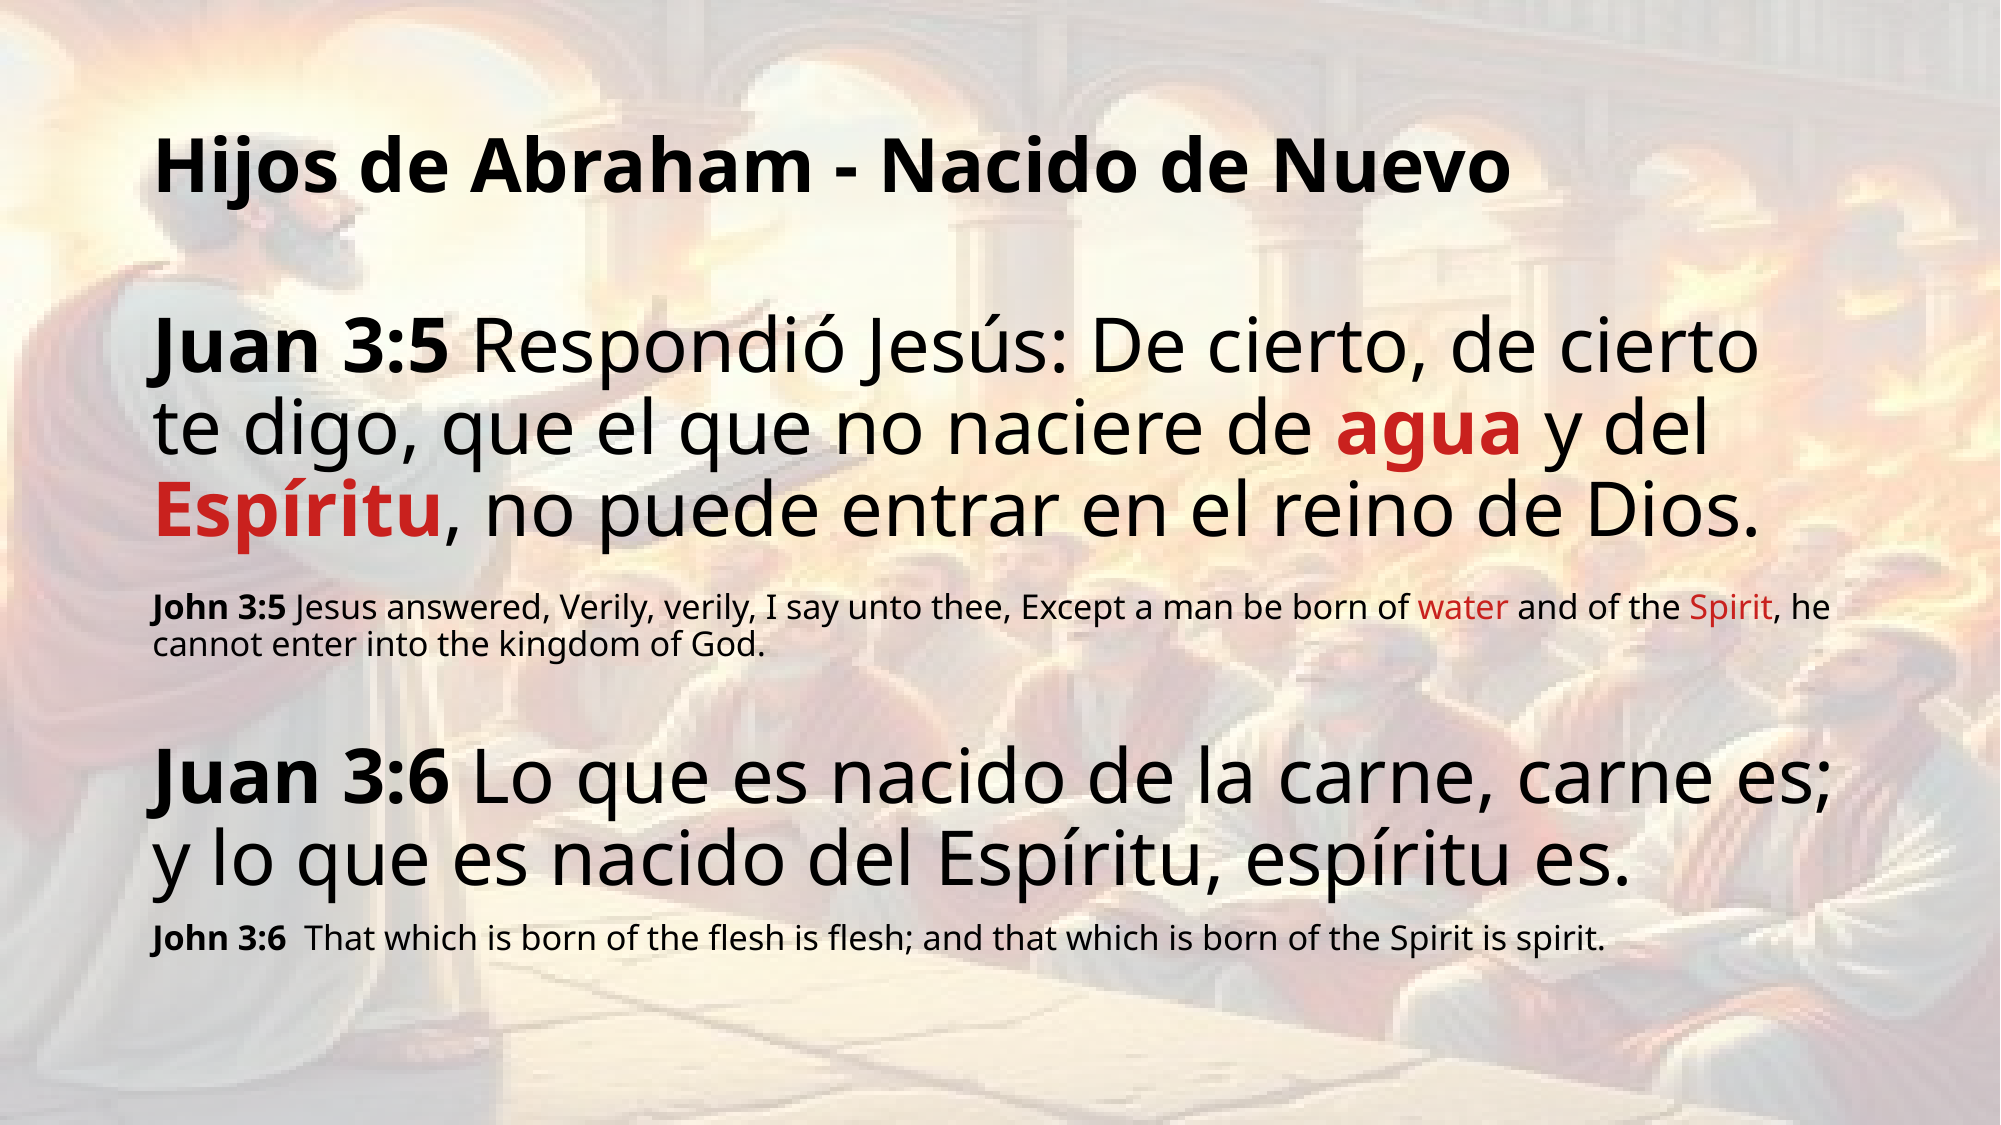

# Hijos de Abraham - Nacido de Nuevo
Juan 3:5 Respondió Jesús: De cierto, de cierto te digo, que el que no naciere de agua y del Espíritu, no puede entrar en el reino de Dios.
John 3:5 Jesus answered, Verily, verily, I say unto thee, Except a man be born of water and of the Spirit, he cannot enter into the kingdom of God.
Juan 3:6 Lo que es nacido de la carne, carne es; y lo que es nacido del Espíritu, espíritu es.
John 3:6 That which is born of the flesh is flesh; and that which is born of the Spirit is spirit.